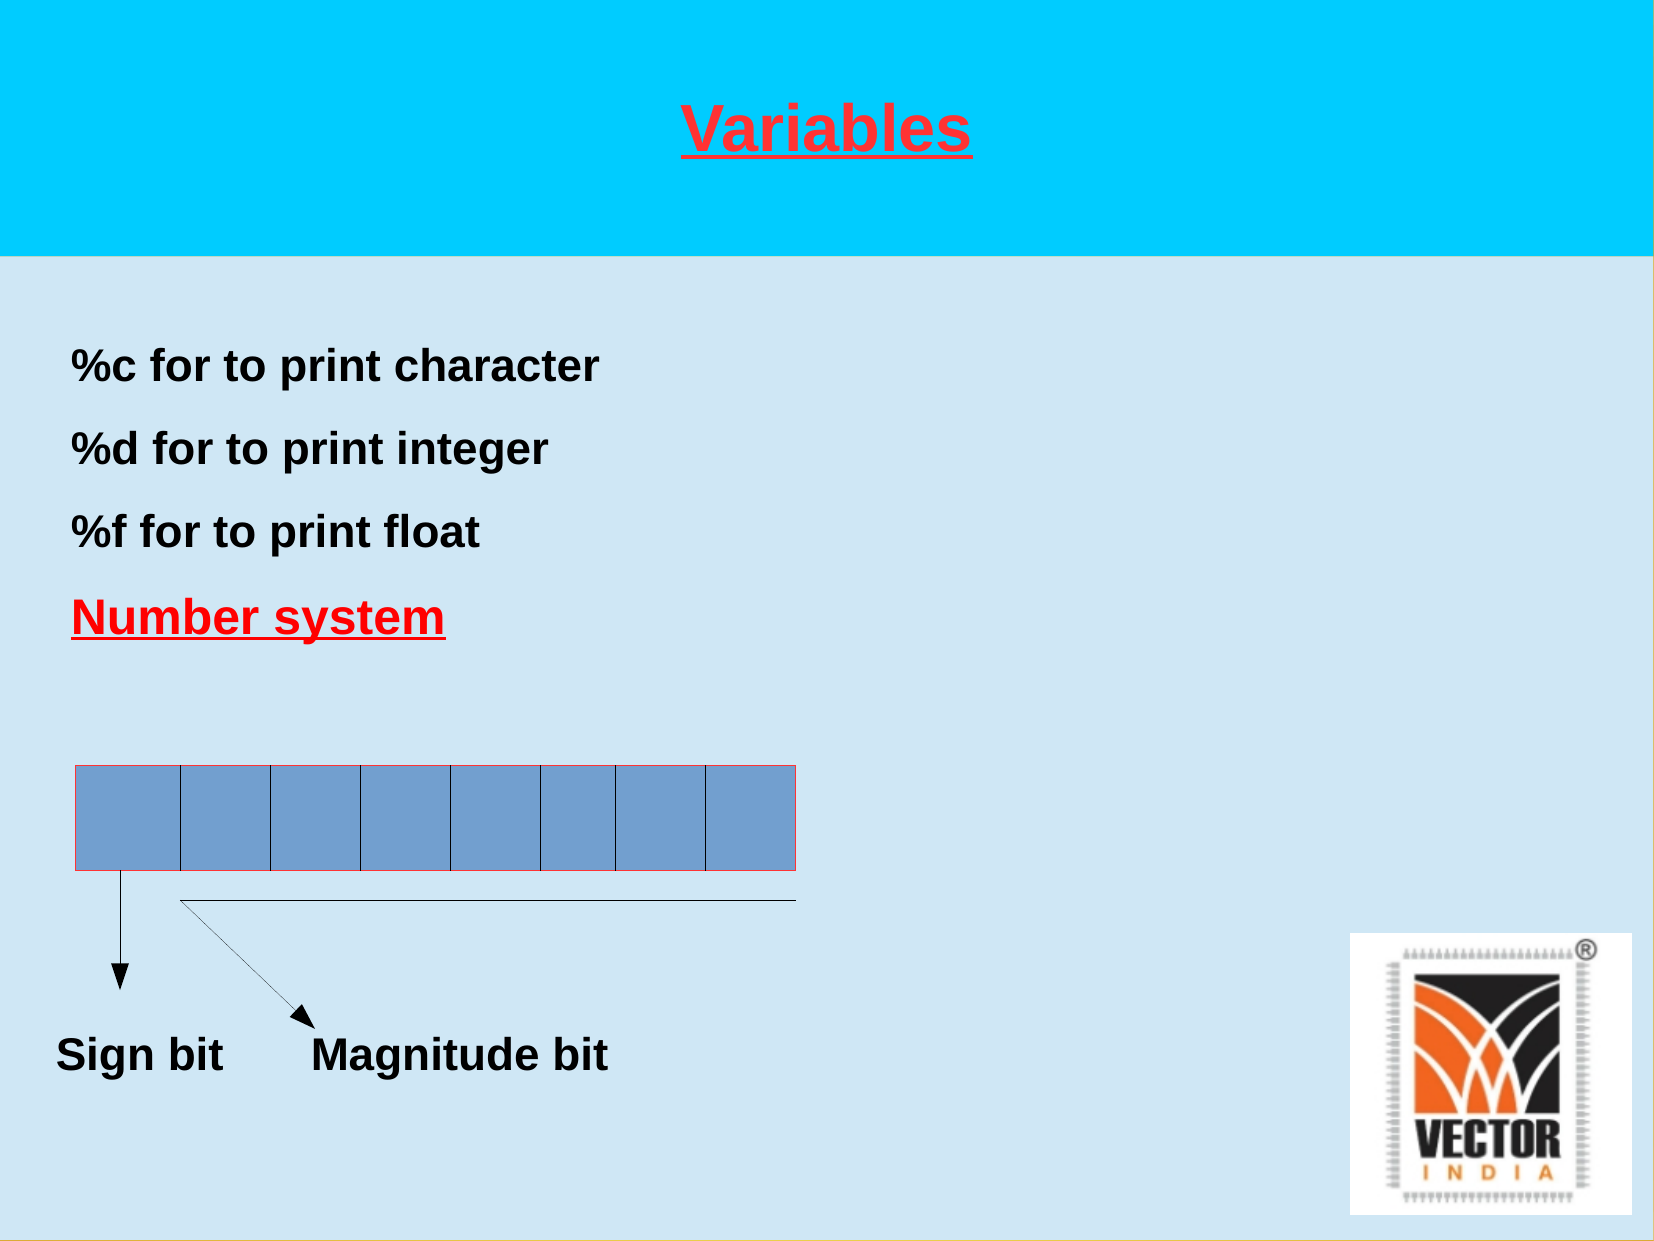

# Variables
%c for to print character
%d for to print integer
%f for to print float
Number system
Sign bit
Magnitude bit